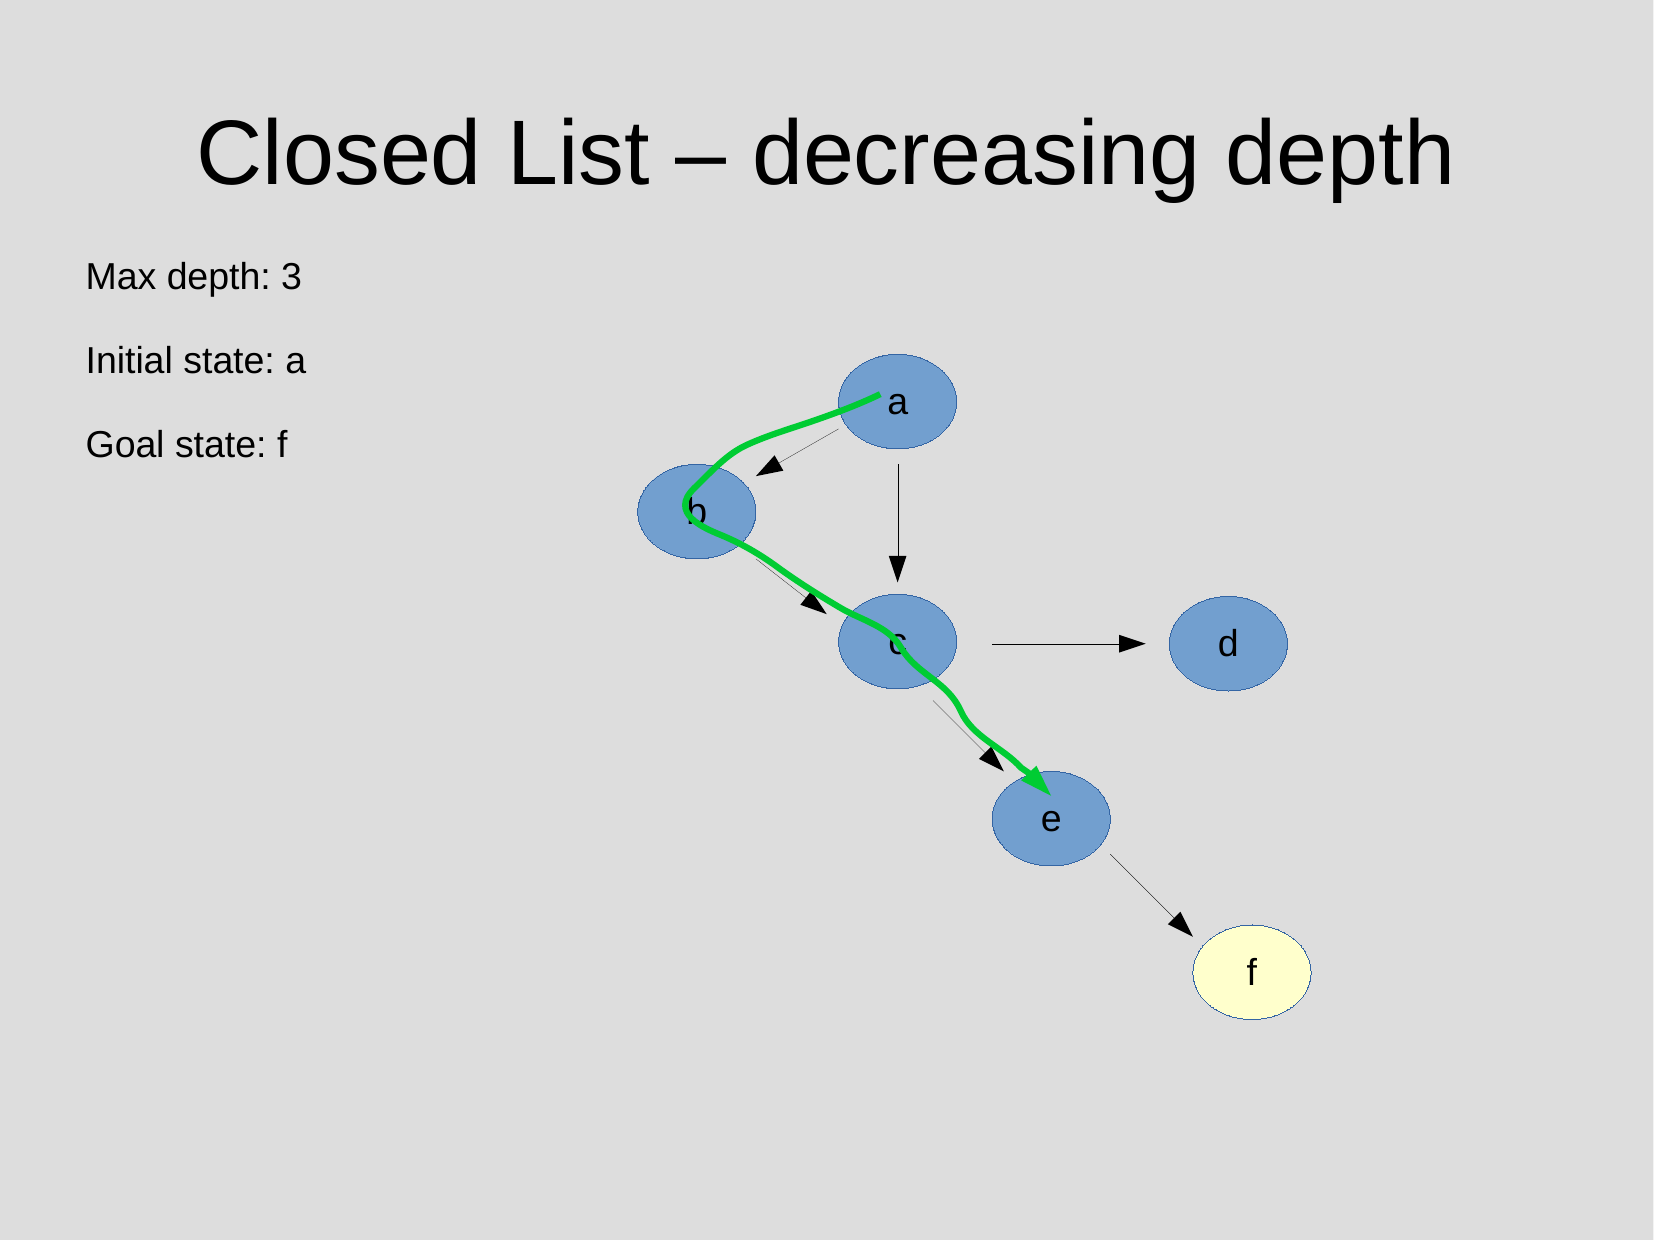

# Closed List – decreasing depth
Max depth: 3
Initial state: a
Goal state: f
a
b
c
d
e
f